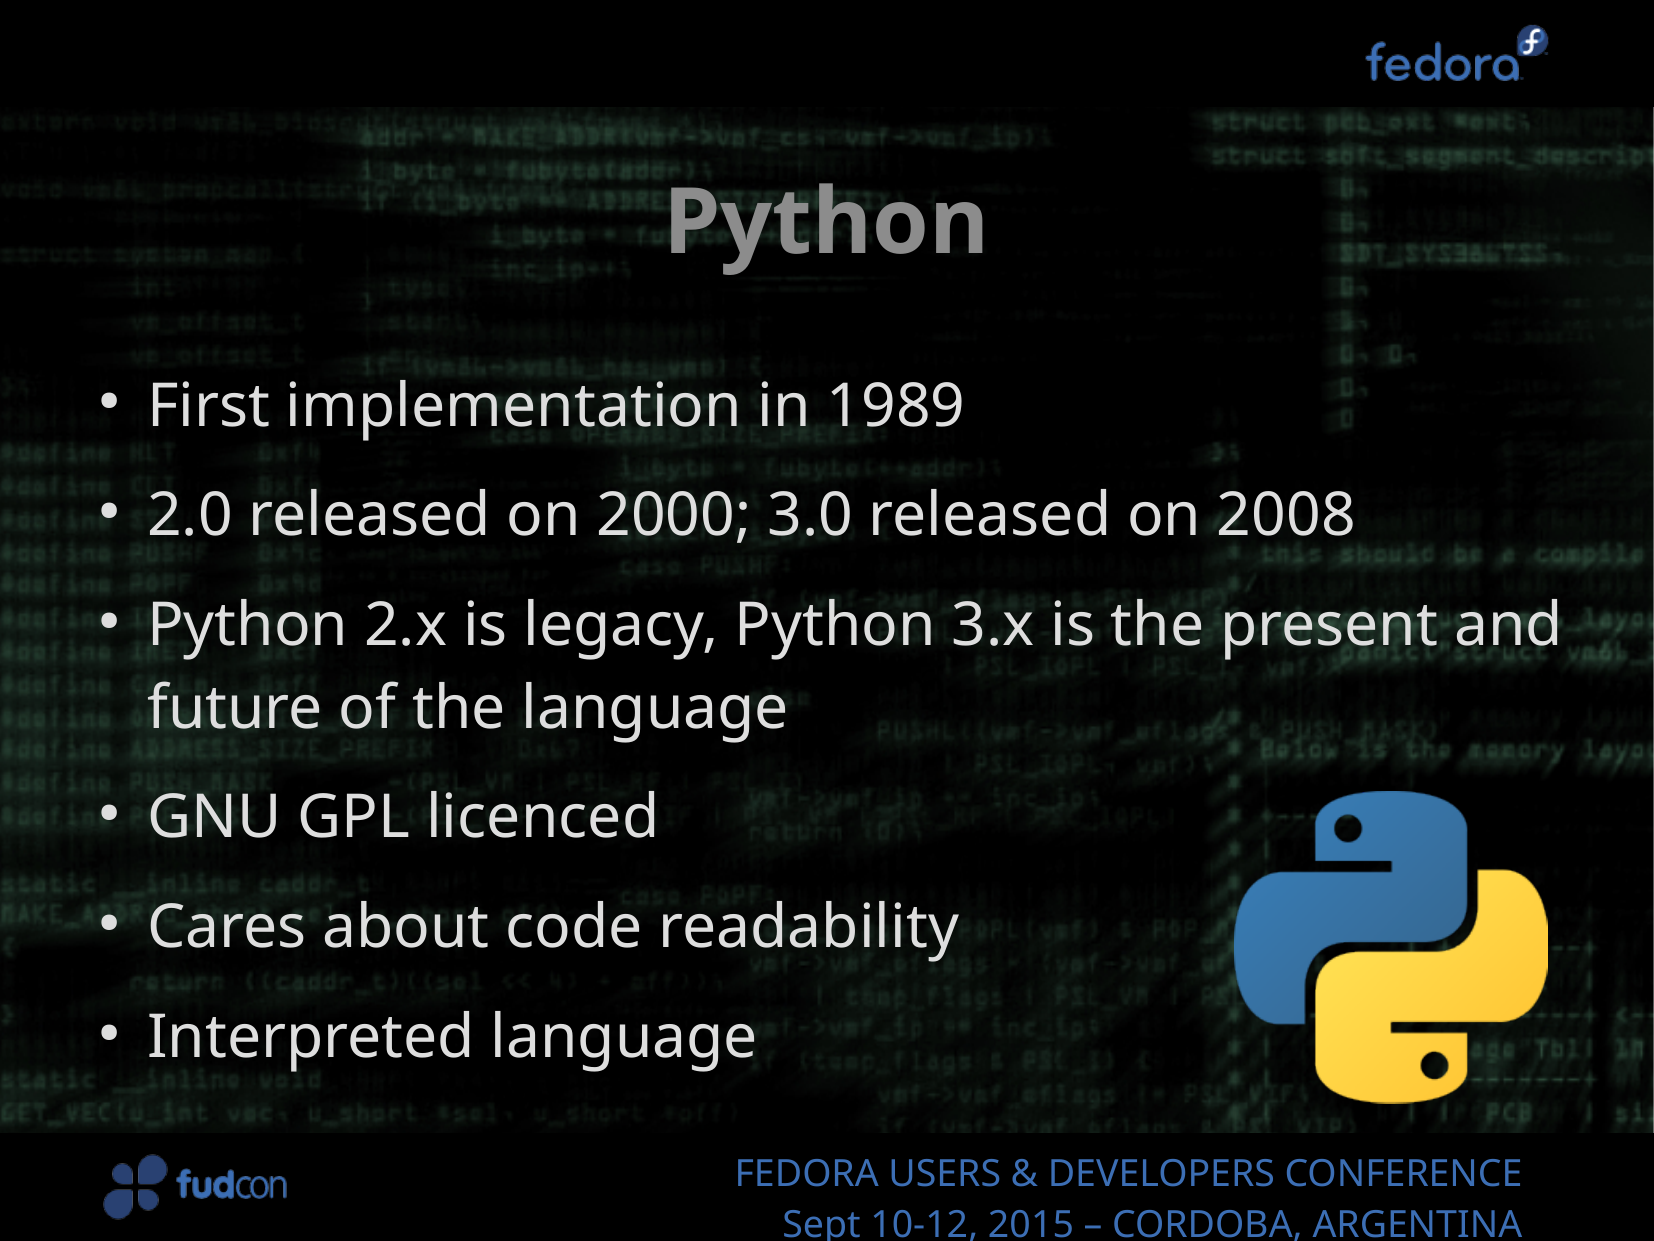

# Python
First implementation in 1989
2.0 released on 2000; 3.0 released on 2008
Python 2.x is legacy, Python 3.x is the present and future of the language
GNU GPL licenced
Cares about code readability
Interpreted language